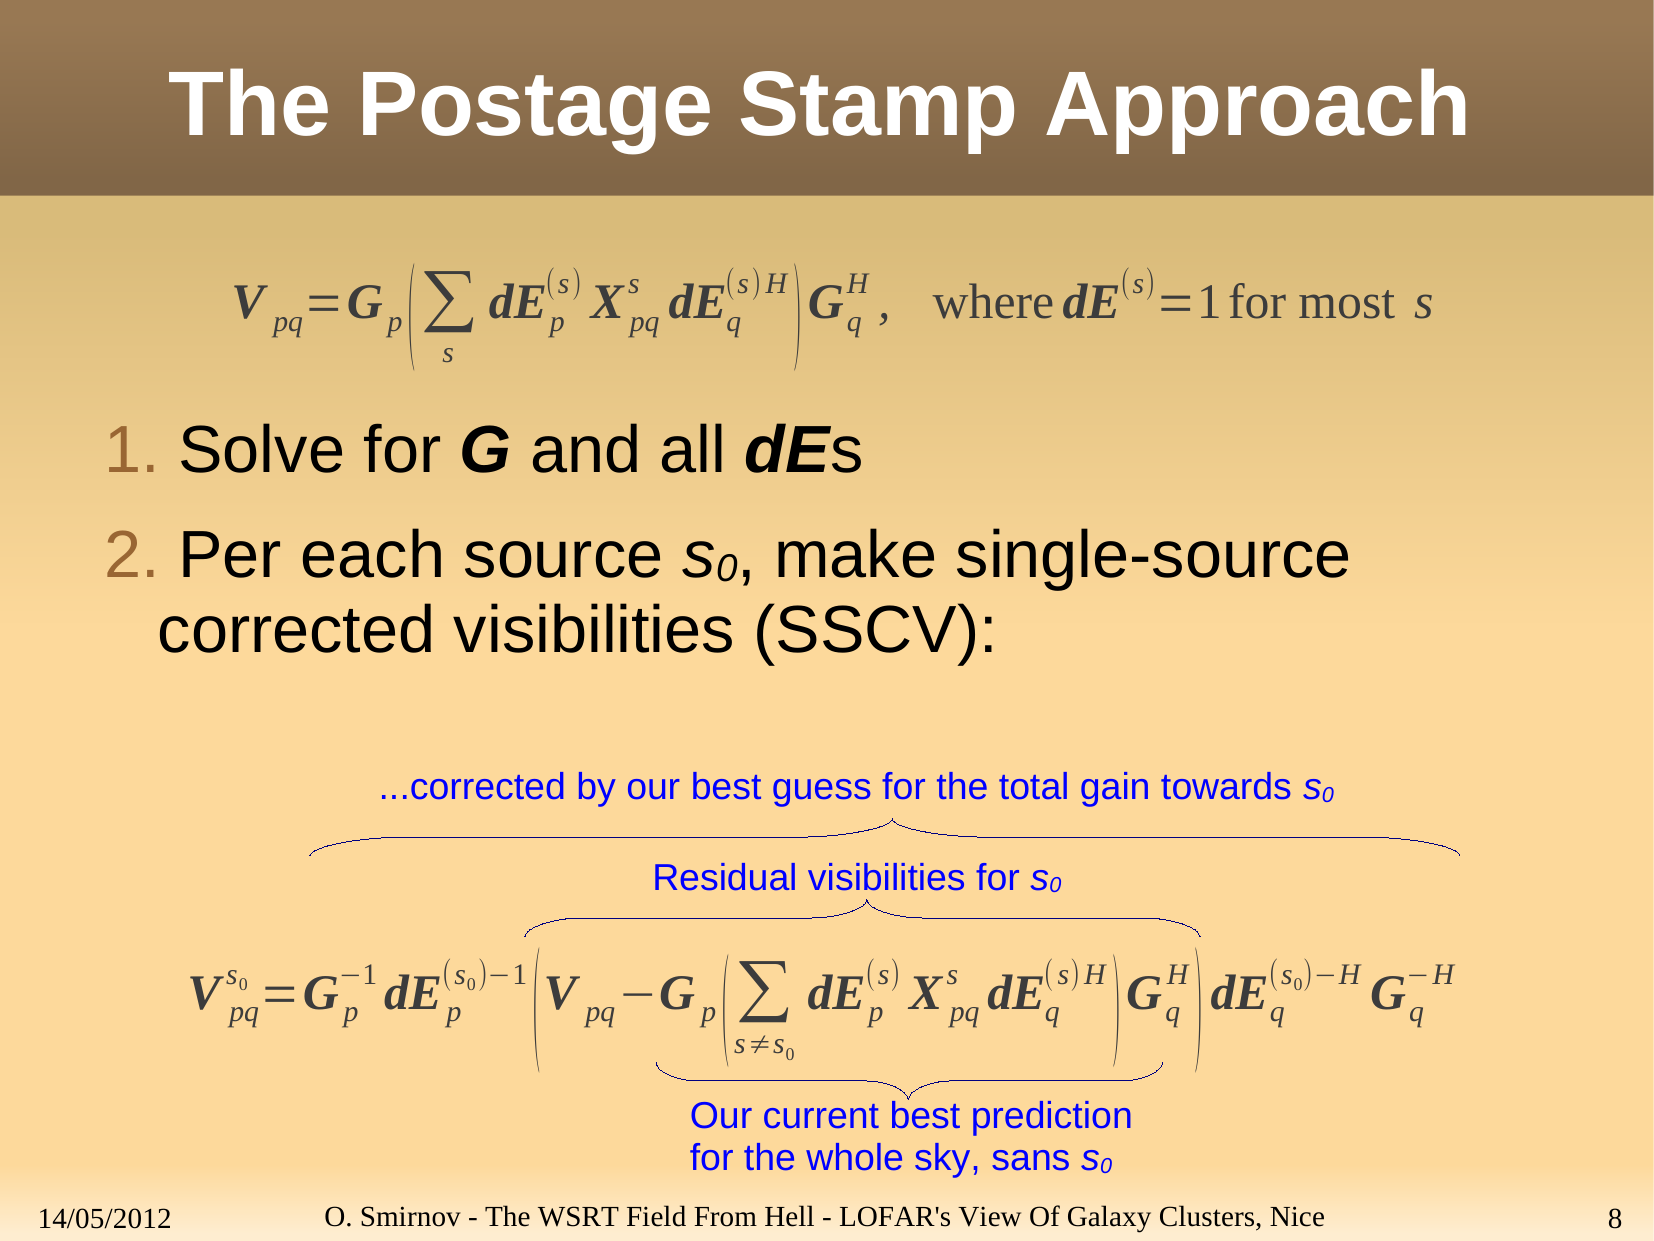

# The Postage Stamp Approach
 Solve for G and all dEs
 Per each source s0, make single-source corrected visibilities (SSCV):
...corrected by our best guess for the total gain towards s0
Residual visibilities for s0
Our current best prediction for the whole sky, sans s0
O. Smirnov - The WSRT Field From Hell - LOFAR's View Of Galaxy Clusters, Nice
14/05/2012
8